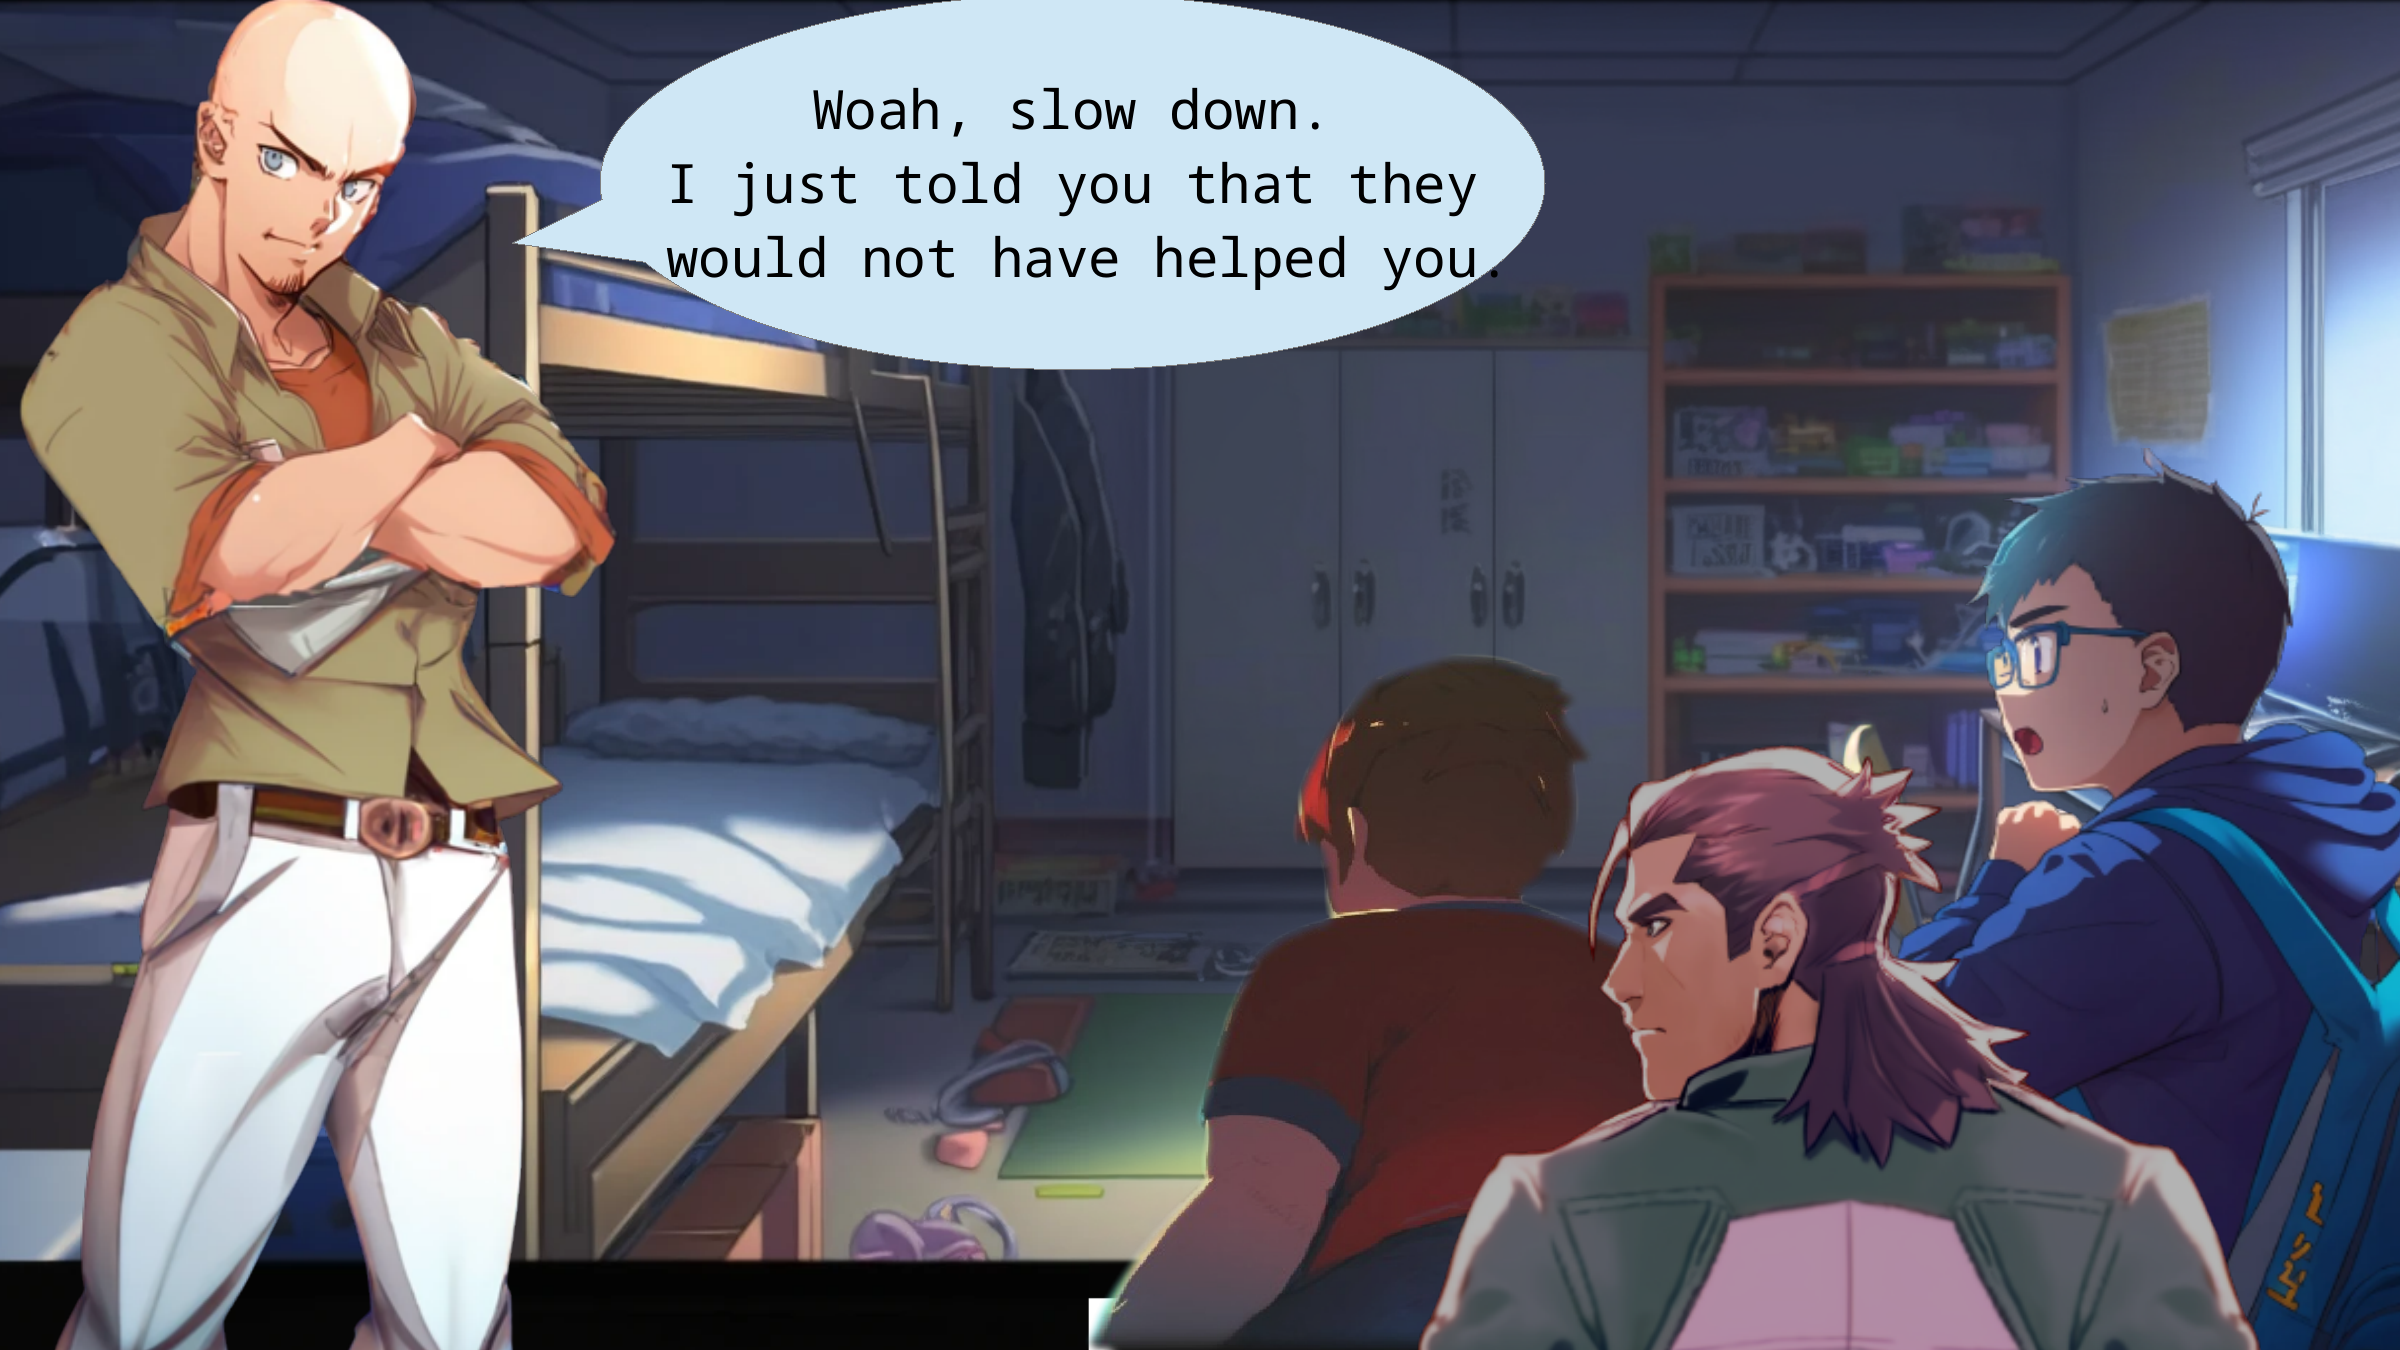

Woah, slow down.
I just told you that they
 would not have helped you.